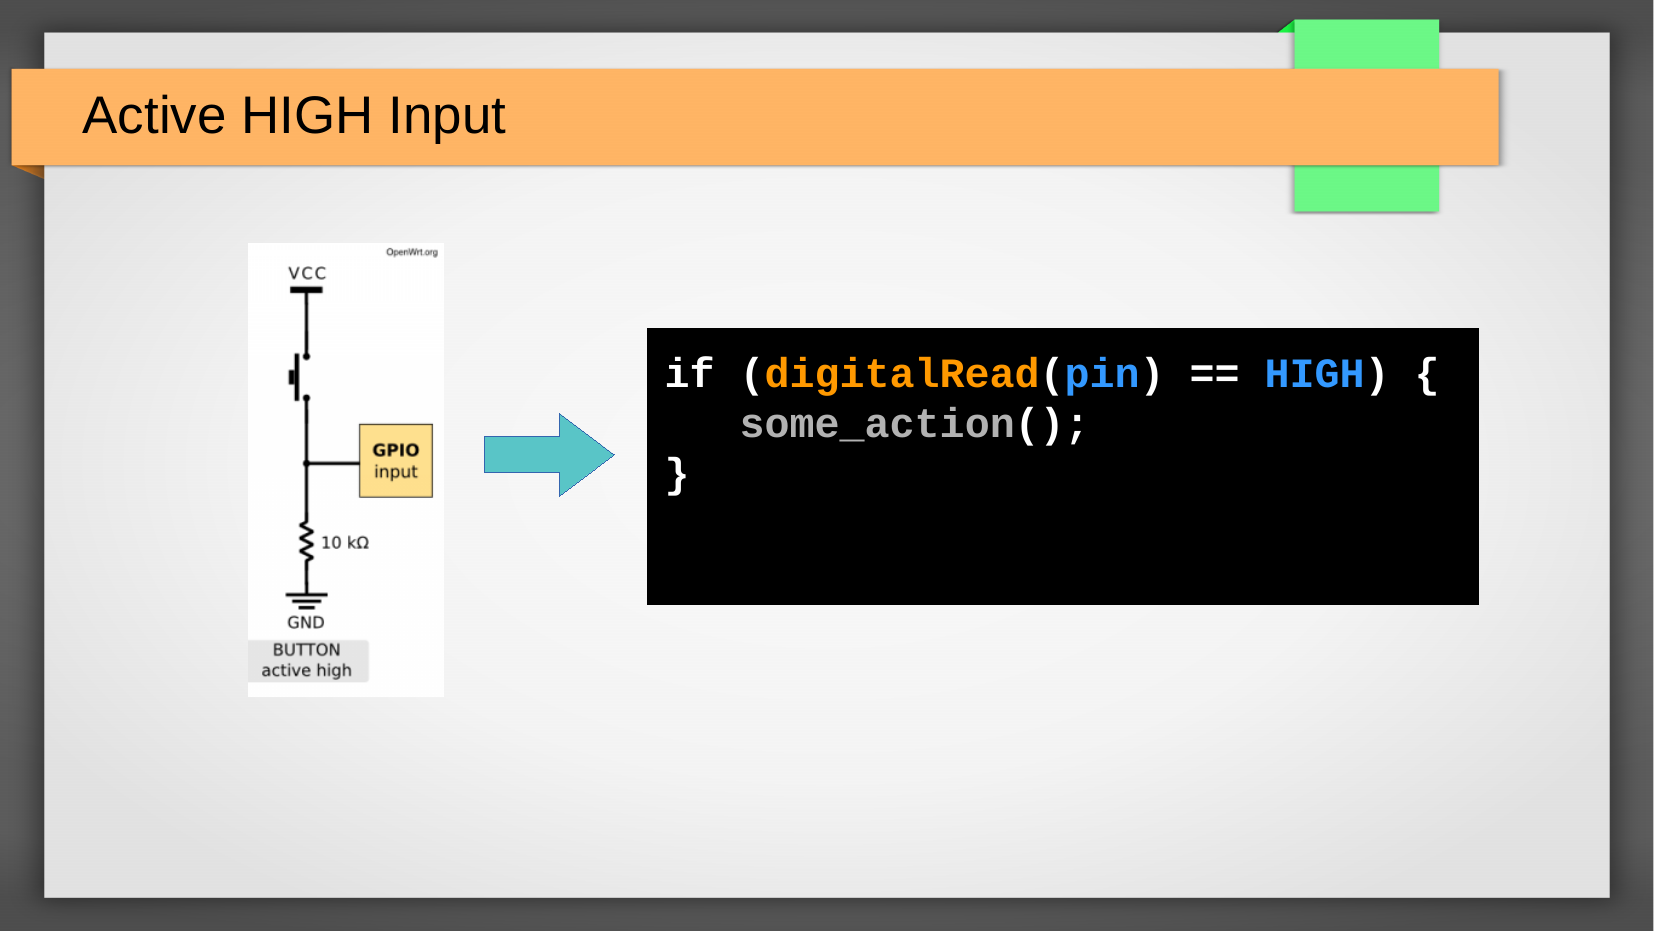

# Active HIGH Input
if (digitalRead(pin) == HIGH) {
 some_action();
}